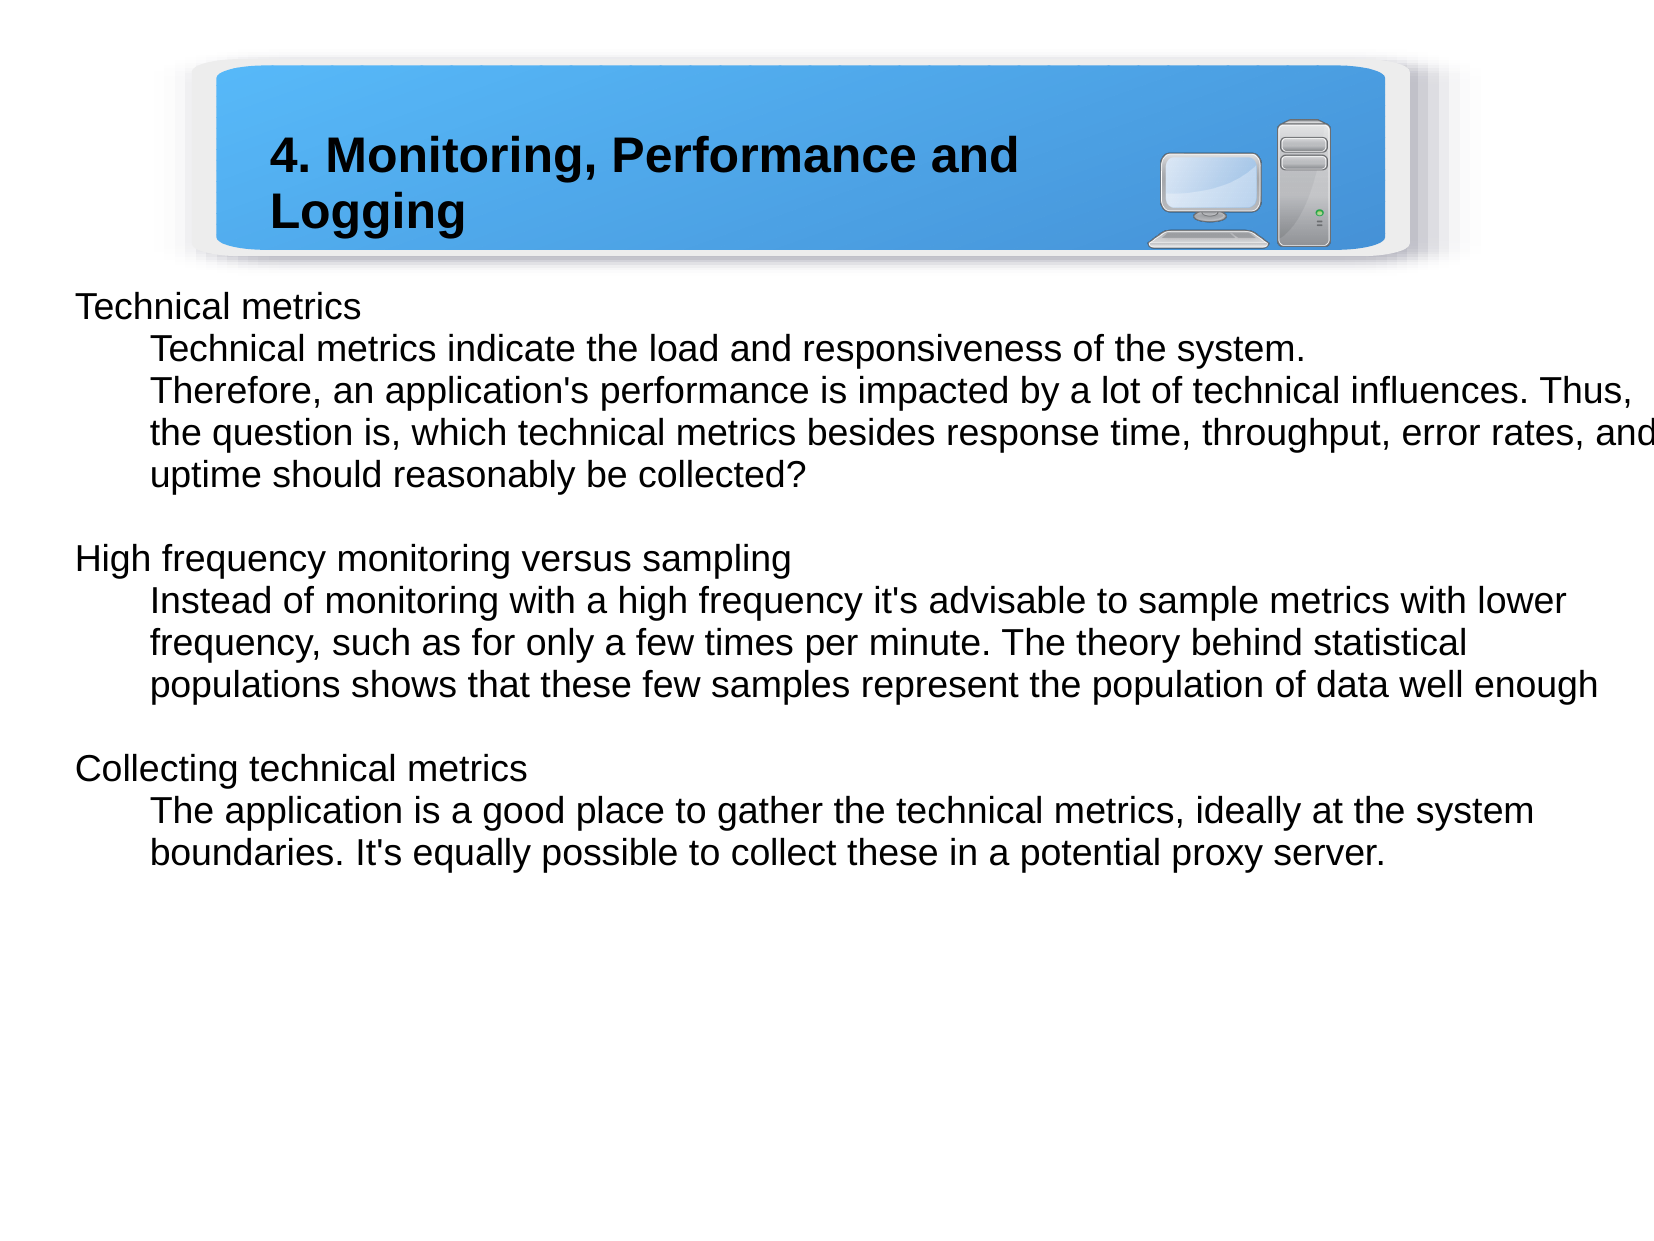

4. Monitoring, Performance and Logging
Technical metrics
	Technical metrics indicate the load and responsiveness of the system.
	Therefore, an application's performance is impacted by a lot of technical influences. Thus,
	the question is, which technical metrics besides response time, throughput, error rates, and
	uptime should reasonably be collected?
High frequency monitoring versus sampling
	Instead of monitoring with a high frequency it's advisable to sample metrics with lower
	frequency, such as for only a few times per minute. The theory behind statistical
	populations shows that these few samples represent the population of data well enough
Collecting technical metrics
	The application is a good place to gather the technical metrics, ideally at the system
	boundaries. It's equally possible to collect these in a potential proxy server.